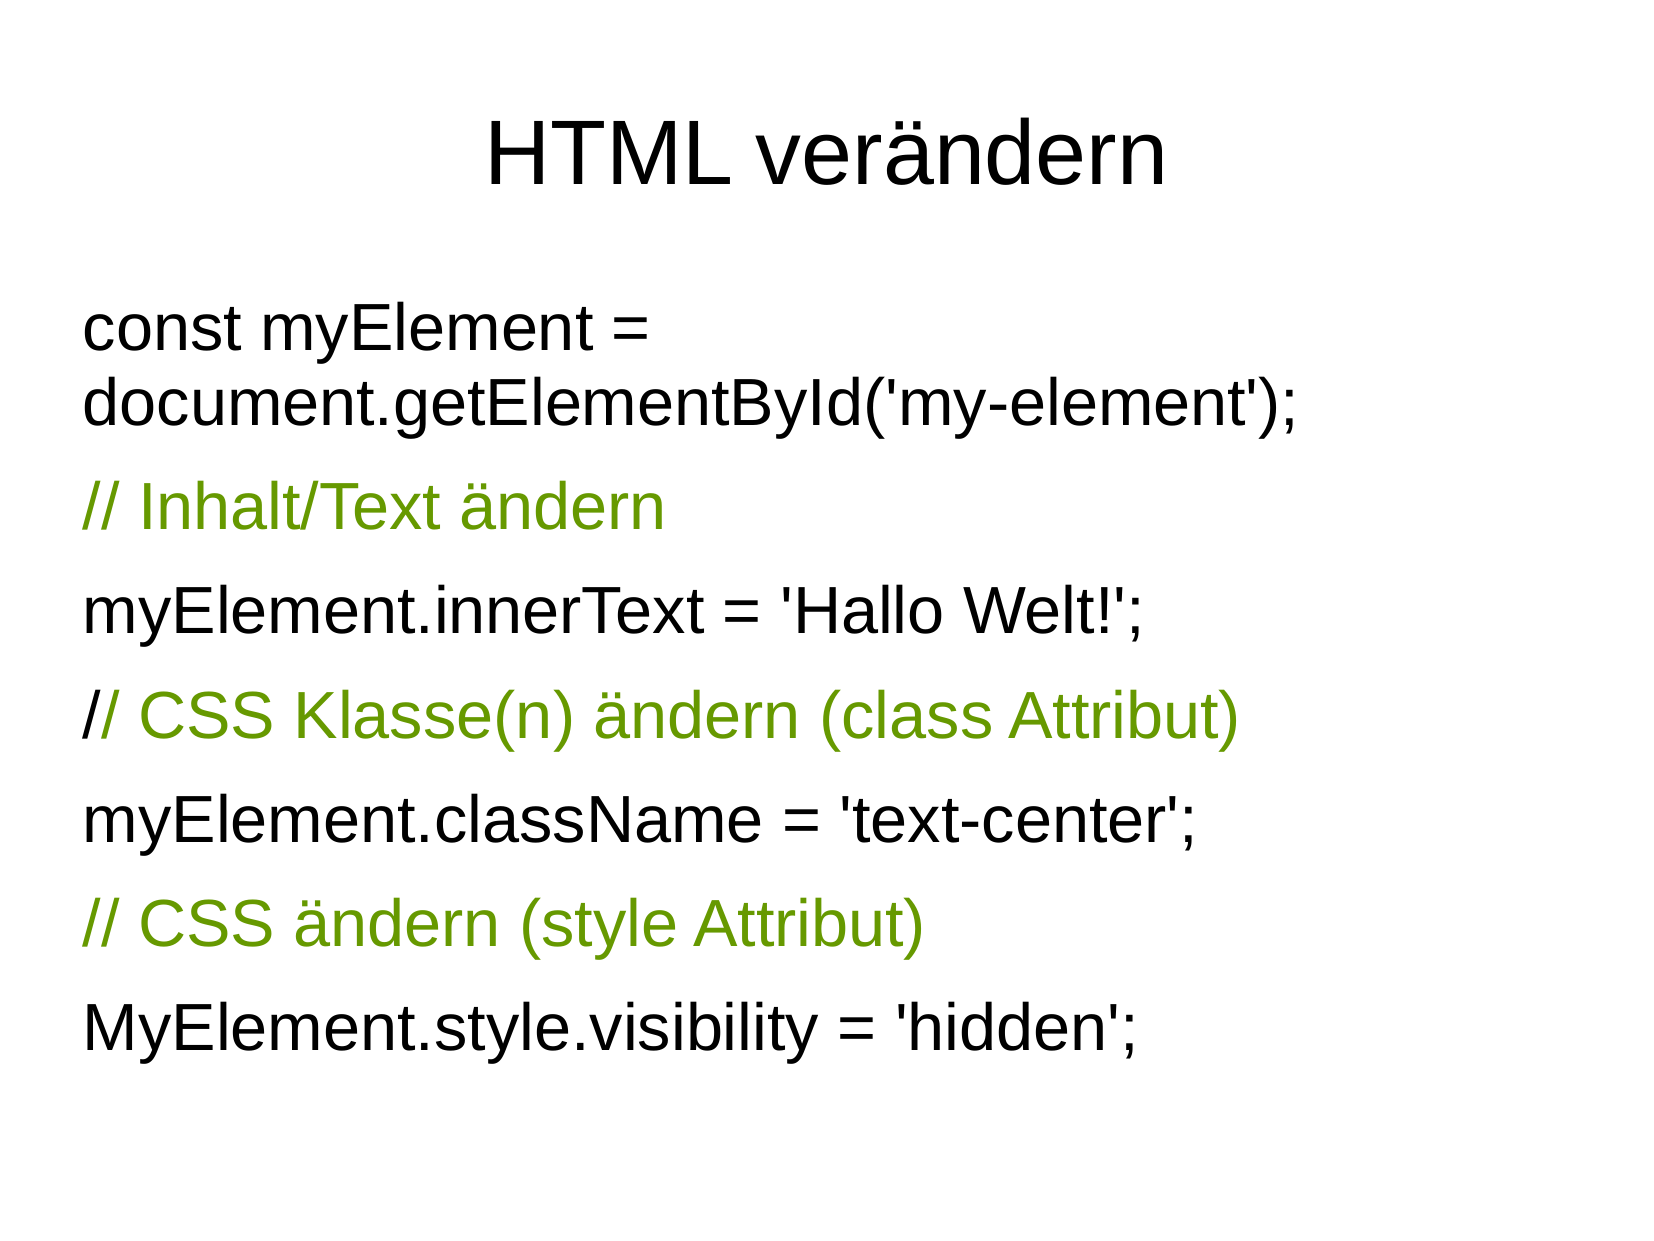

# HTML verändern
const myElement = document.getElementById('my-element');
// Inhalt/Text ändern
myElement.innerText = 'Hallo Welt!';
// CSS Klasse(n) ändern (class Attribut)
myElement.className = 'text-center';
// CSS ändern (style Attribut)
MyElement.style.visibility = 'hidden';